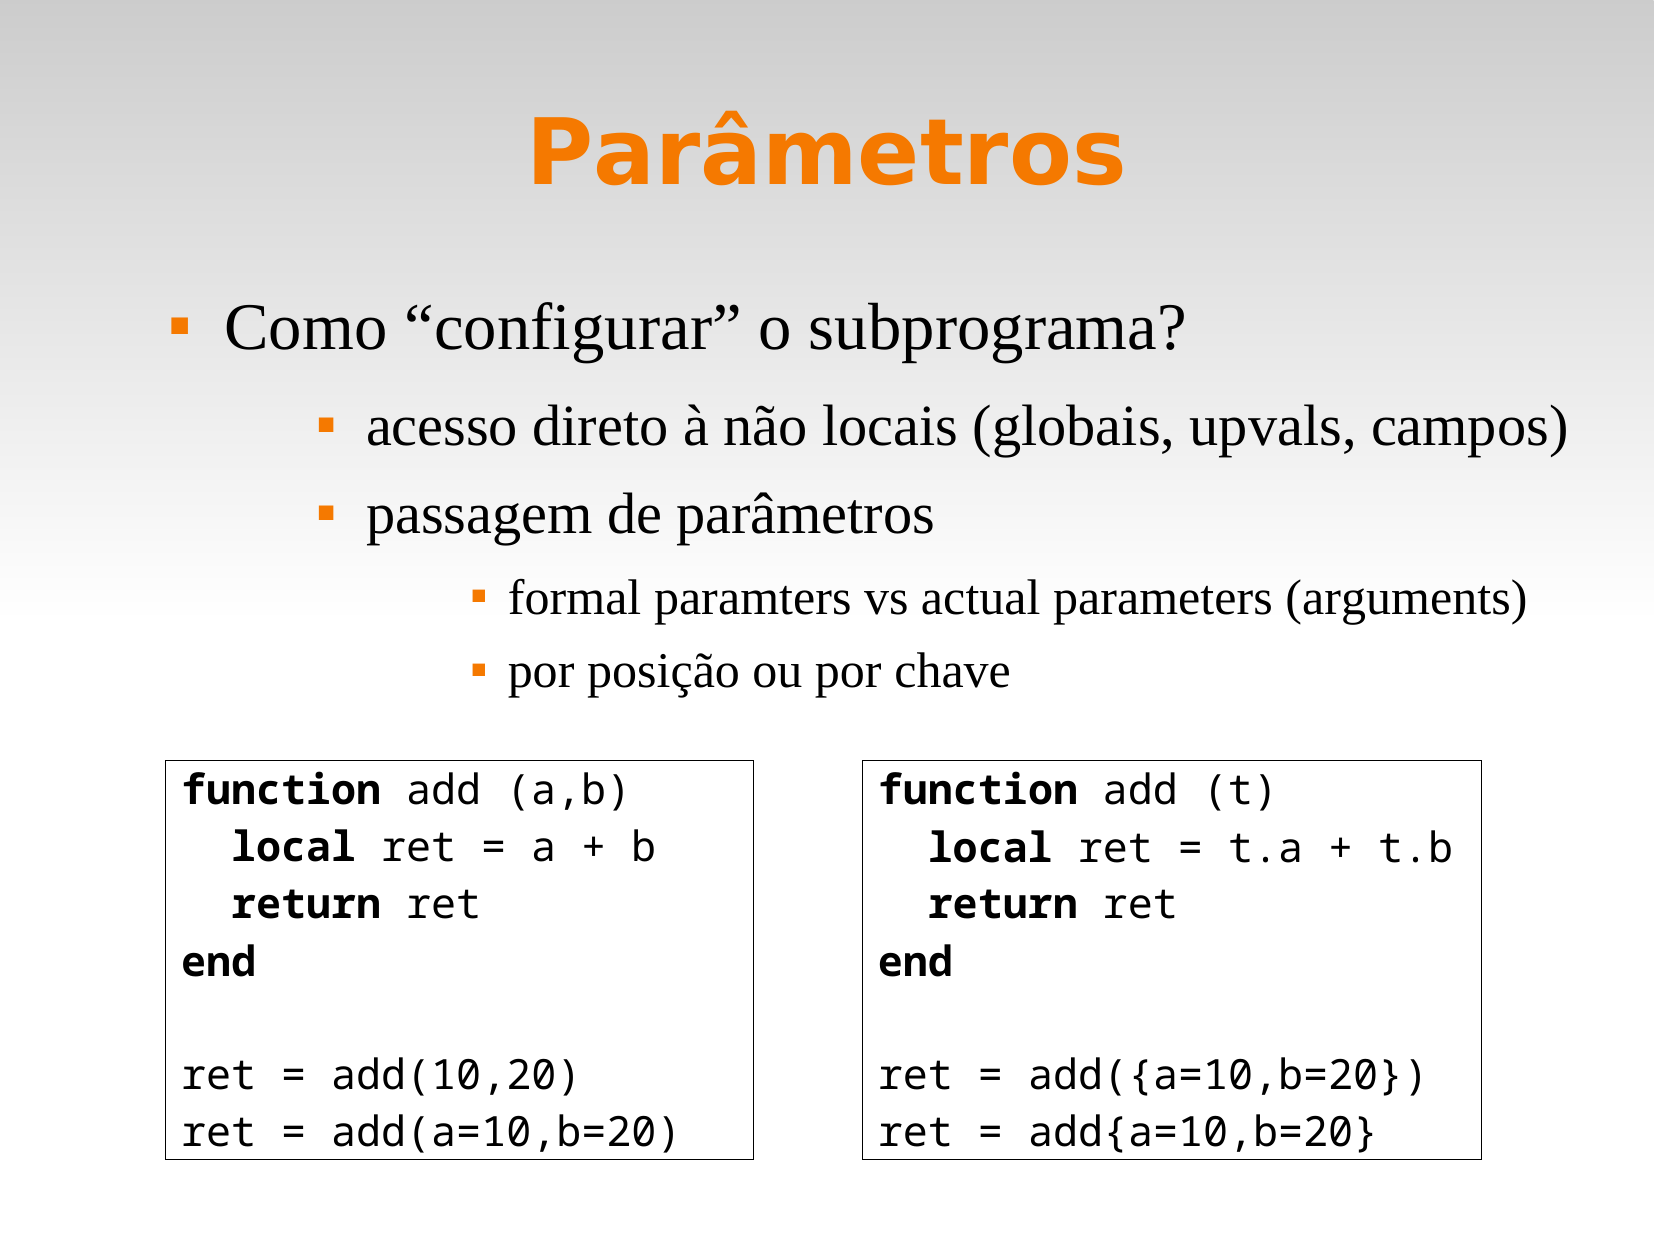

# Parâmetros
Como “configurar” o subprograma?
acesso direto à não locais (globais, upvals, campos)
passagem de parâmetros
formal paramters vs actual parameters (arguments)
por posição ou por chave
function add (a,b)
 local ret = a + b
 return ret
end
ret = add(10,20)
ret = add(a=10,b=20)
function add (t)
 local ret = t.a + t.b
 return ret
end
ret = add({a=10,b=20})
ret = add{a=10,b=20}